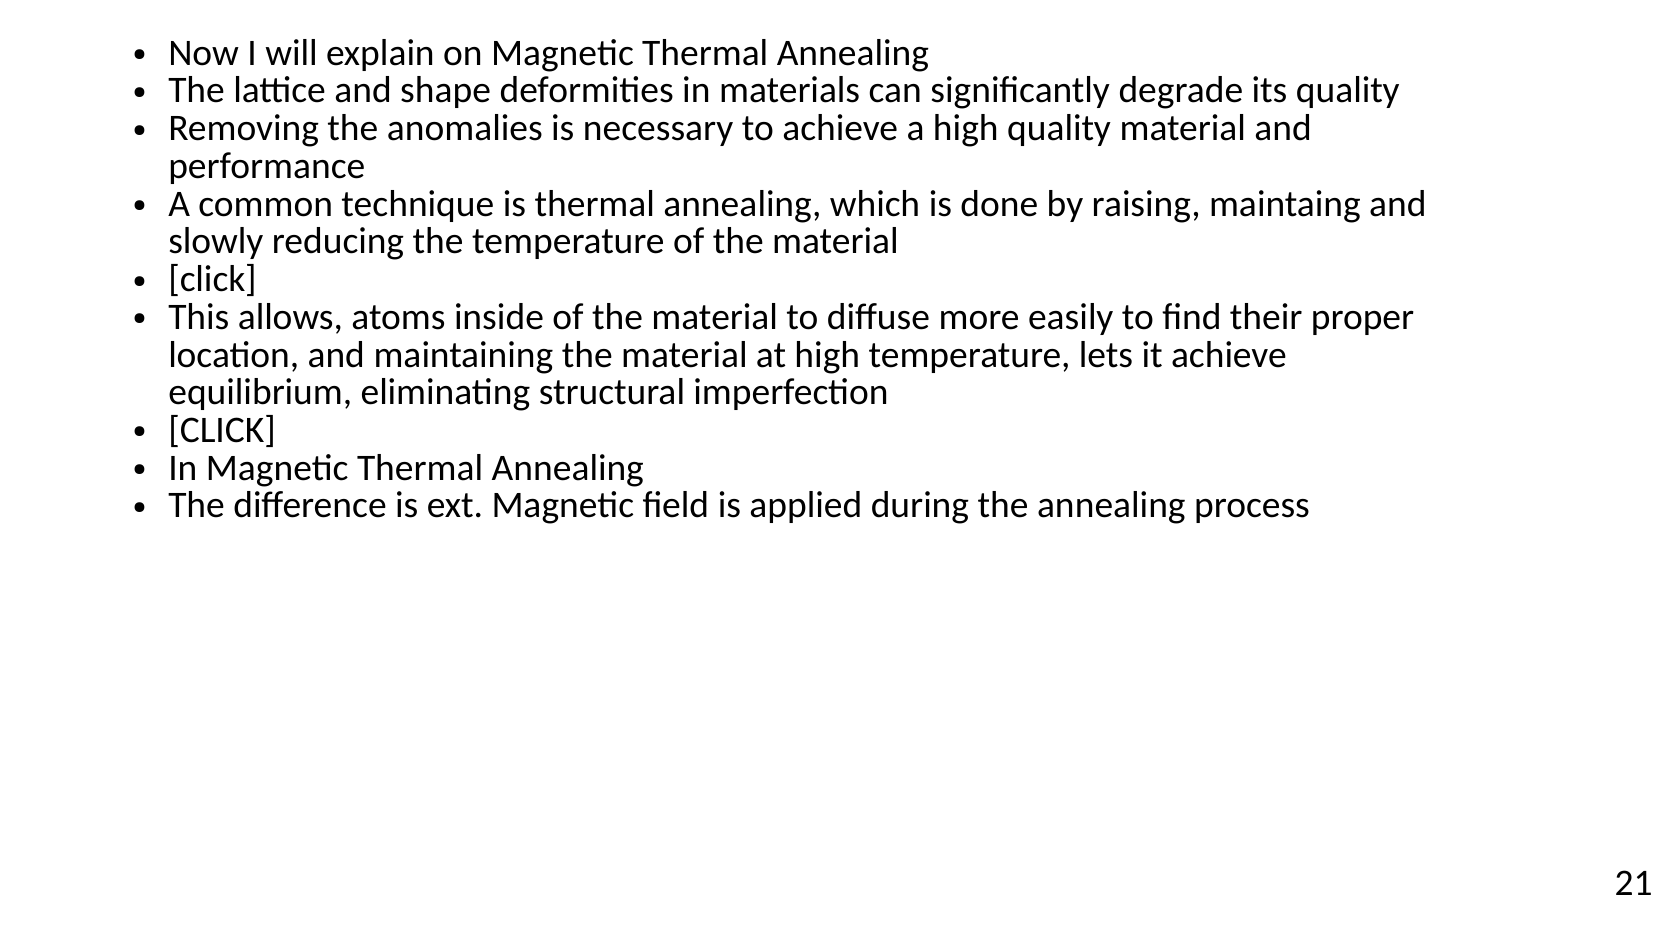

Now I will explain on Magnetic Thermal Annealing
The lattice and shape deformities in materials can significantly degrade its quality
Removing the anomalies is necessary to achieve a high quality material and performance
A common technique is thermal annealing, which is done by raising, maintaing and slowly reducing the temperature of the material
[click]
This allows, atoms inside of the material to diffuse more easily to find their proper location, and maintaining the material at high temperature, lets it achieve equilibrium, eliminating structural imperfection
[CLICK]
In Magnetic Thermal Annealing
The difference is ext. Magnetic field is applied during the annealing process